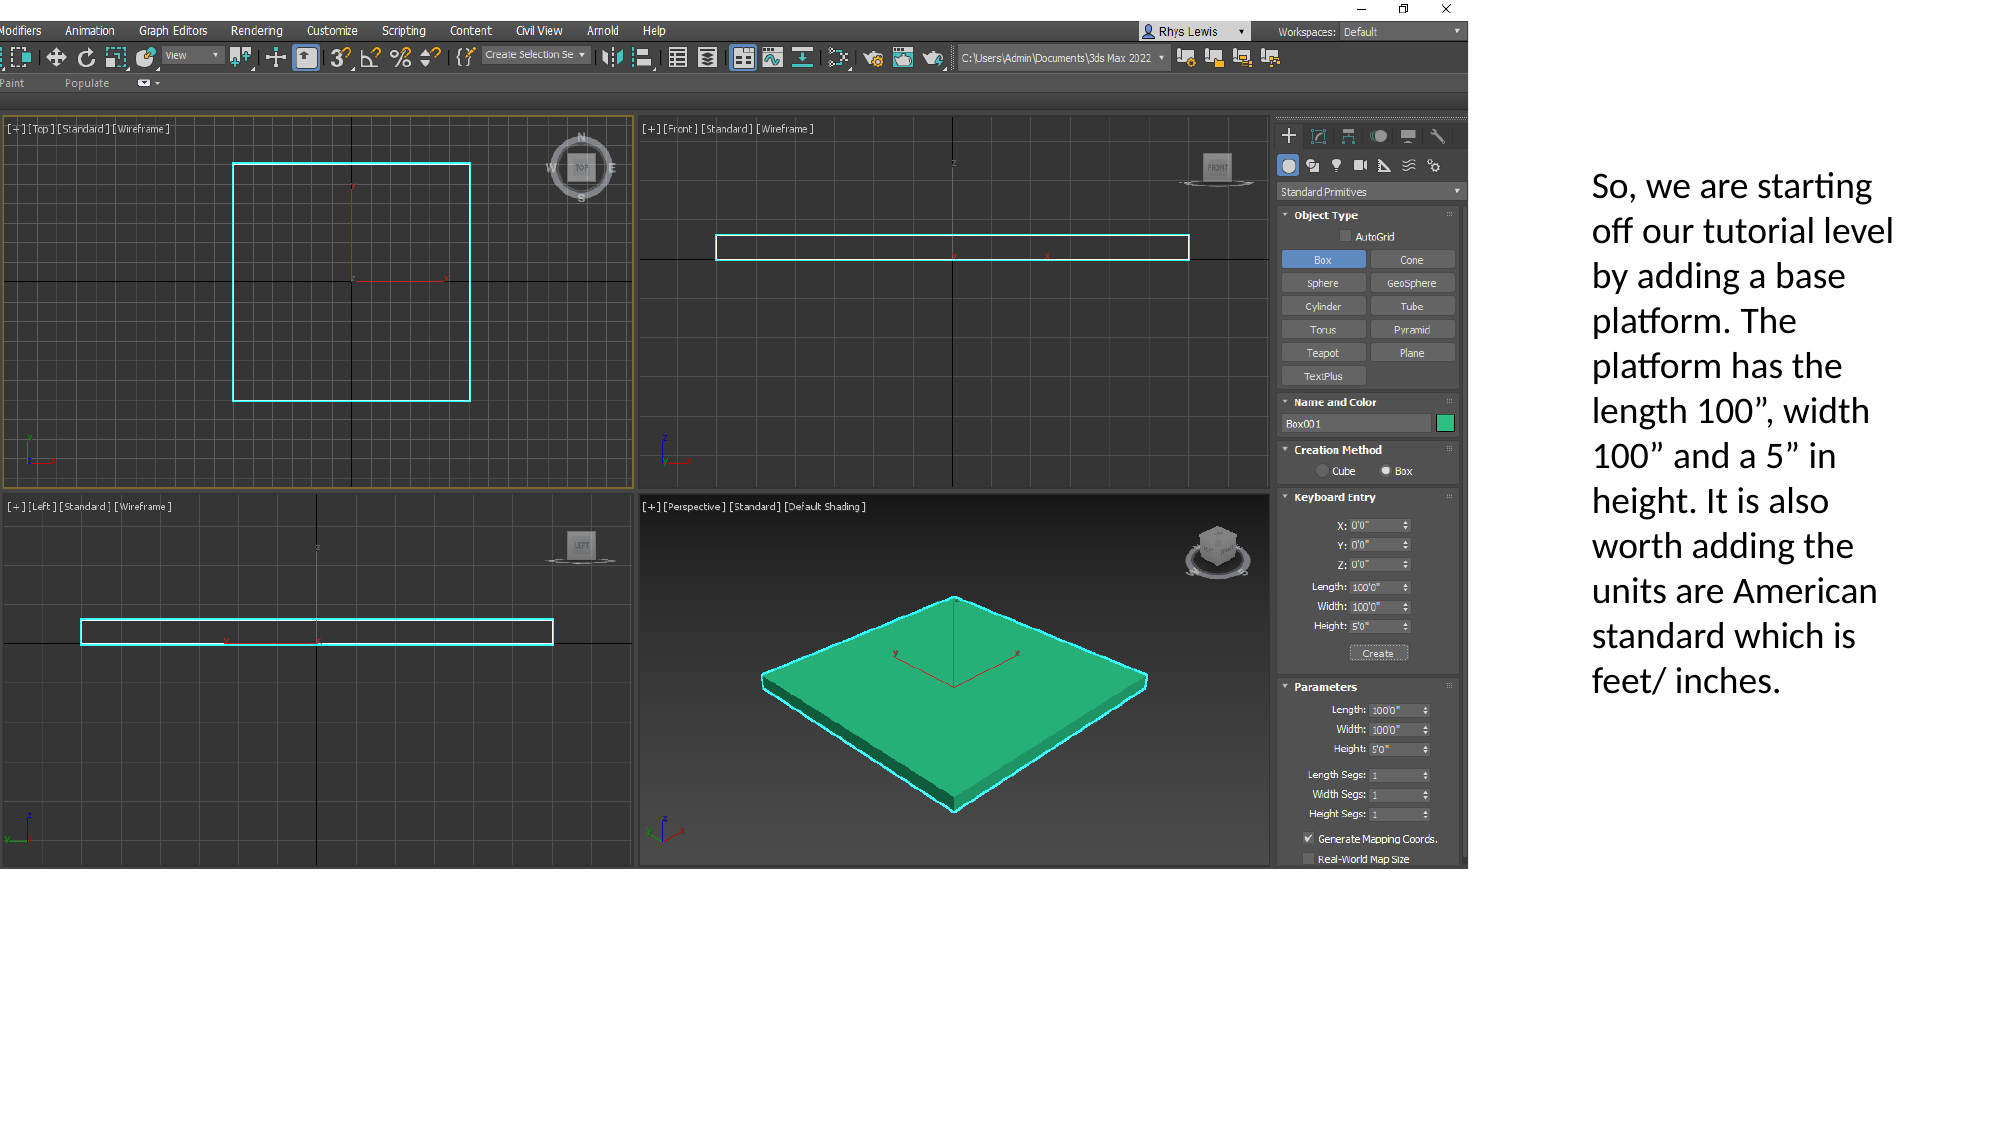

So, we are starting off our tutorial level by adding a base platform. The platform has the length 100”, width 100” and a 5” in height. It is also worth adding the units are American standard which is feet/ inches.